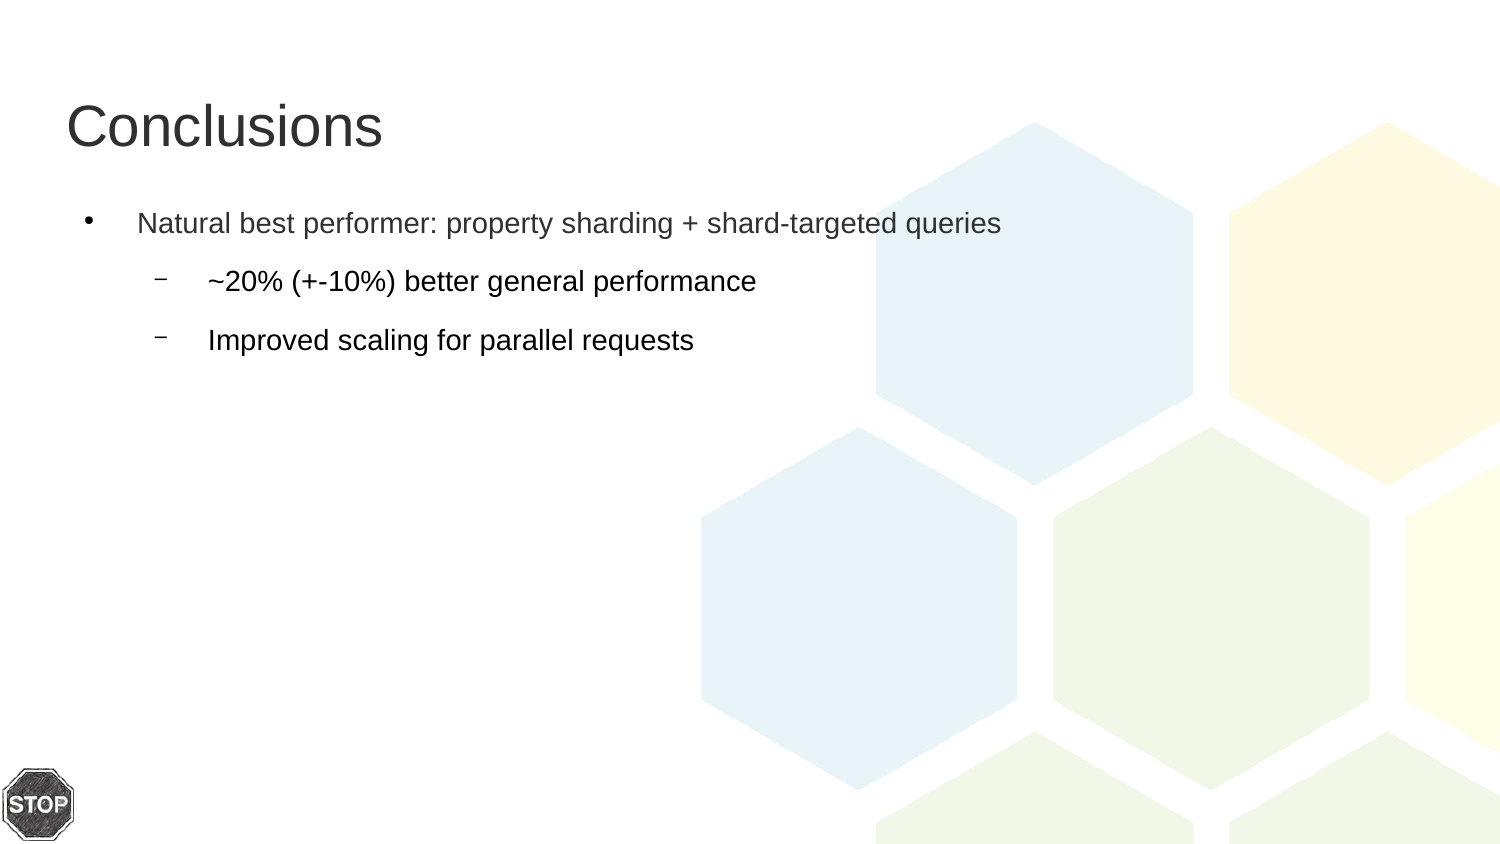

# Conclusions
Natural best performer: property sharding + shard-targeted queries
~20% (+-10%) better general performance
Improved scaling for parallel requests